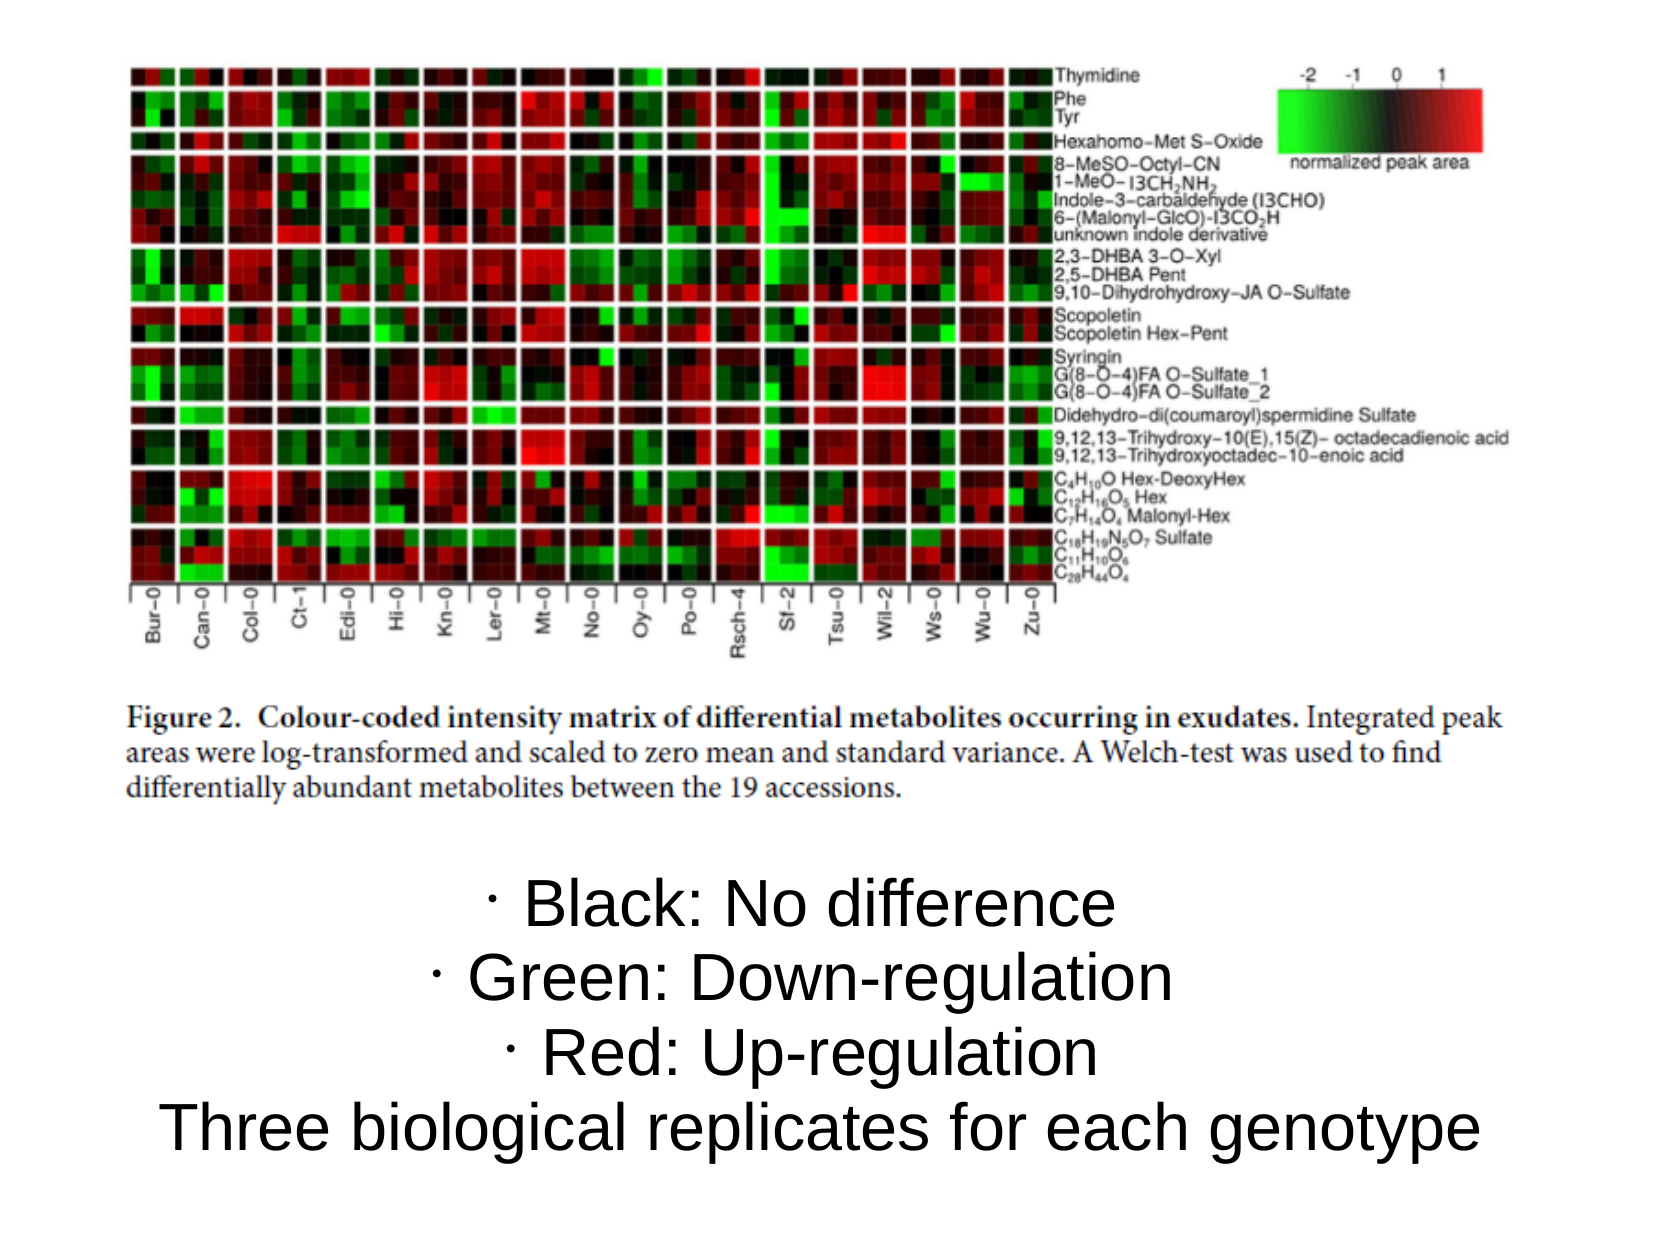

#
Black: No difference
Green: Down-regulation
Red: Up-regulation
Three biological replicates for each genotype